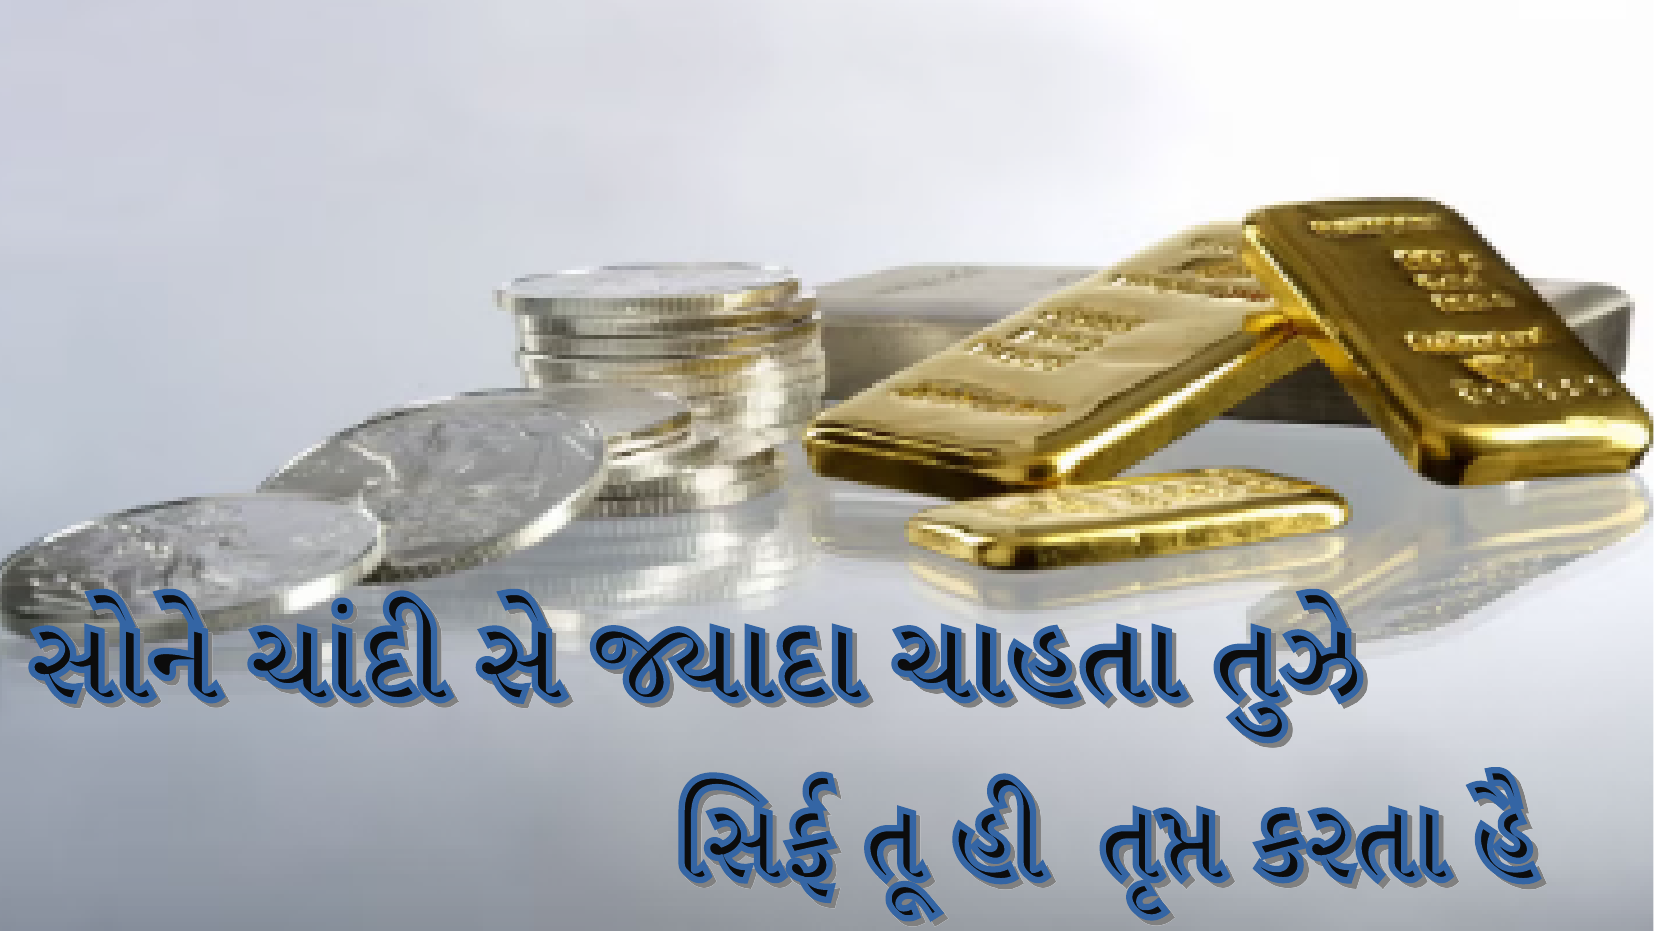

સોને ચાંદી સે જ્યાદા ચાહતા તુઝે
સિર્ફ તૂ હી તૃપ્ત કરતા હૈ